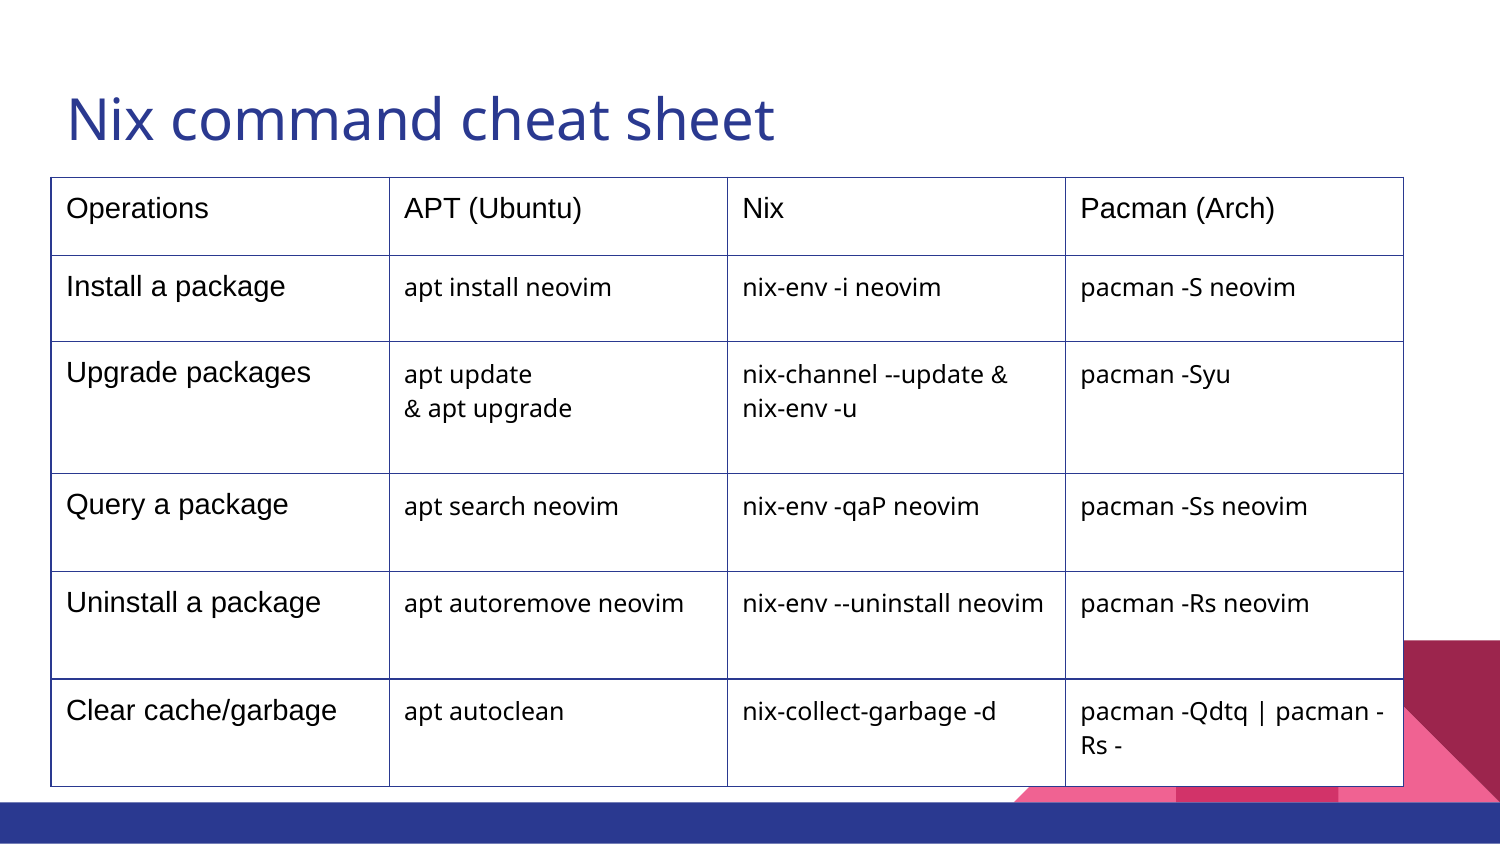

# Nix command cheat sheet
| Operations | APT (Ubuntu) | Nix | Pacman (Arch) |
| --- | --- | --- | --- |
| Install a package | apt install neovim | nix-env -i neovim | pacman -S neovim |
| Upgrade packages | apt update & apt upgrade | nix-channel --update & nix-env -u | pacman -Syu |
| Query a package | apt search neovim | nix-env -qaP neovim | pacman -Ss neovim |
| Uninstall a package | apt autoremove neovim | nix-env --uninstall neovim | pacman -Rs neovim |
| Clear cache/garbage | apt autoclean | nix-collect-garbage -d | pacman -Qdtq | pacman -Rs - |